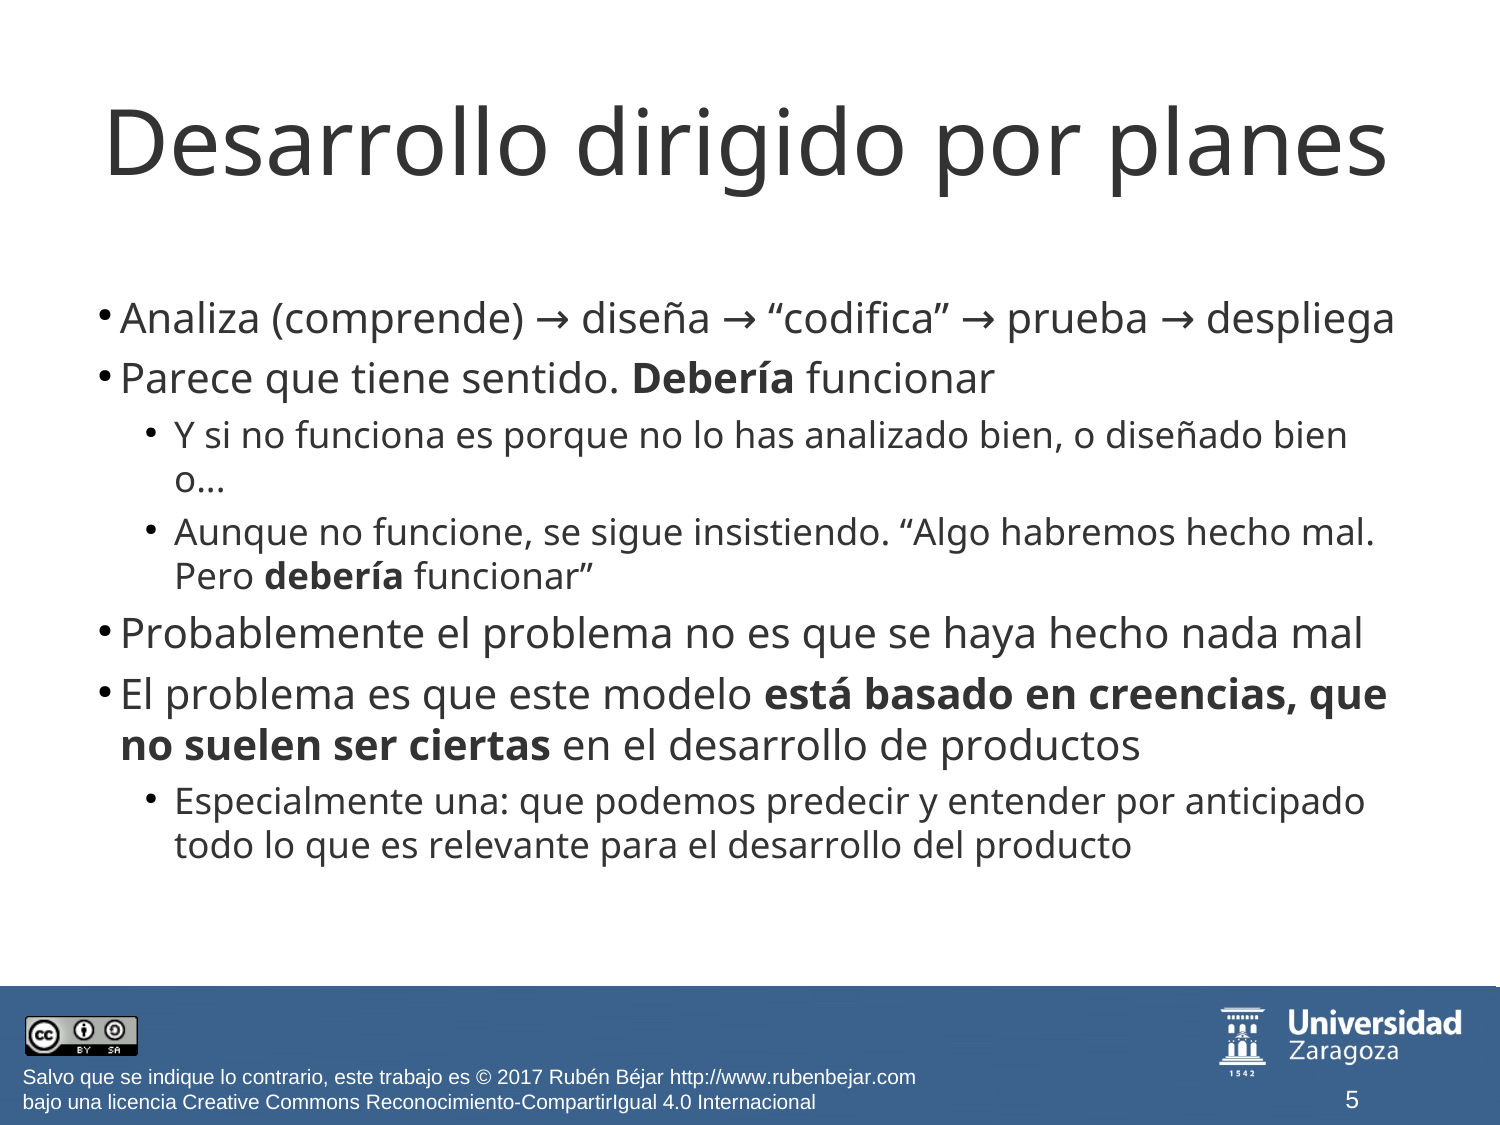

# Desarrollo dirigido por planes
Analiza (comprende) → diseña → “codifica” → prueba → despliega
Parece que tiene sentido. Debería funcionar
Y si no funciona es porque no lo has analizado bien, o diseñado bien o...
Aunque no funcione, se sigue insistiendo. “Algo habremos hecho mal. Pero debería funcionar”
Probablemente el problema no es que se haya hecho nada mal
El problema es que este modelo está basado en creencias, que no suelen ser ciertas en el desarrollo de productos
Especialmente una: que podemos predecir y entender por anticipado todo lo que es relevante para el desarrollo del producto